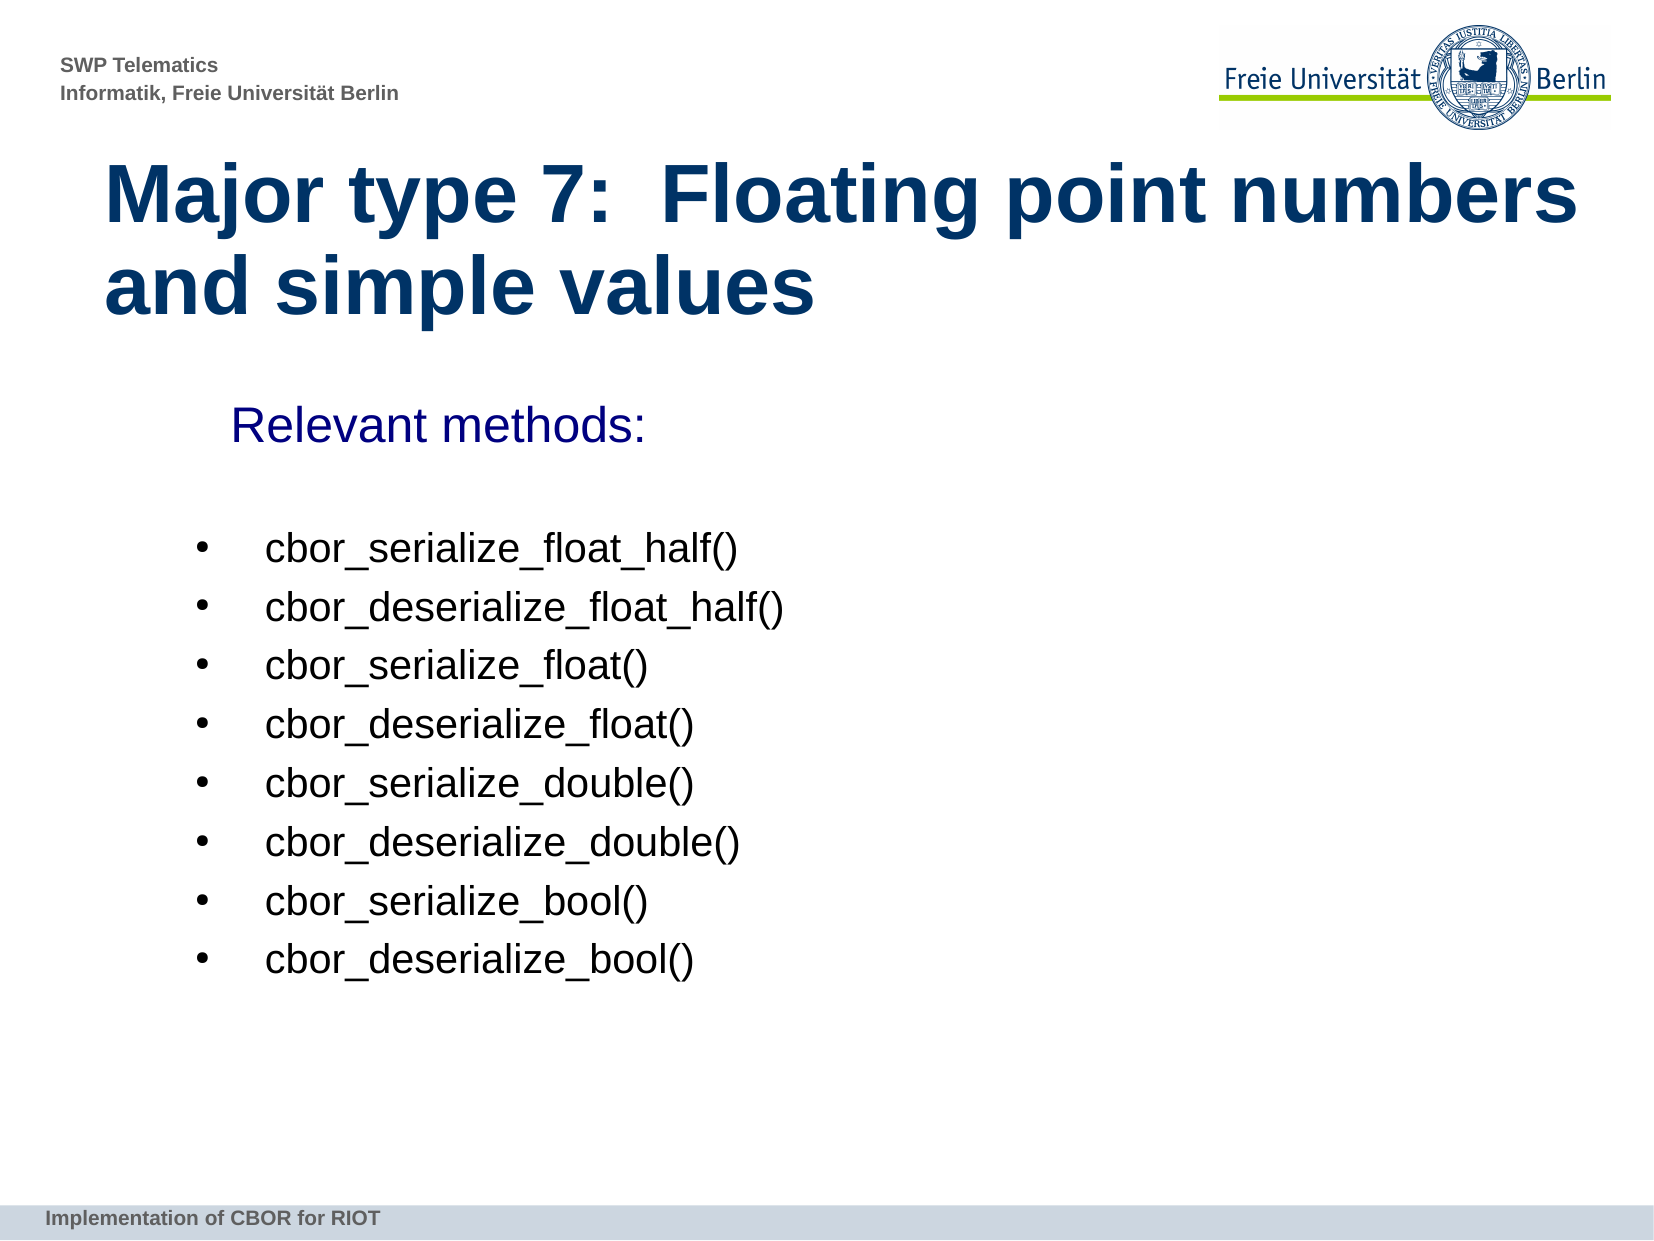

# Major type 7: Floating point numbers and simple values
Relevant methods:
 cbor_serialize_float_half()
 cbor_deserialize_float_half()
 cbor_serialize_float()
 cbor_deserialize_float()
 cbor_serialize_double()
 cbor_deserialize_double()
 cbor_serialize_bool()
 cbor_deserialize_bool()